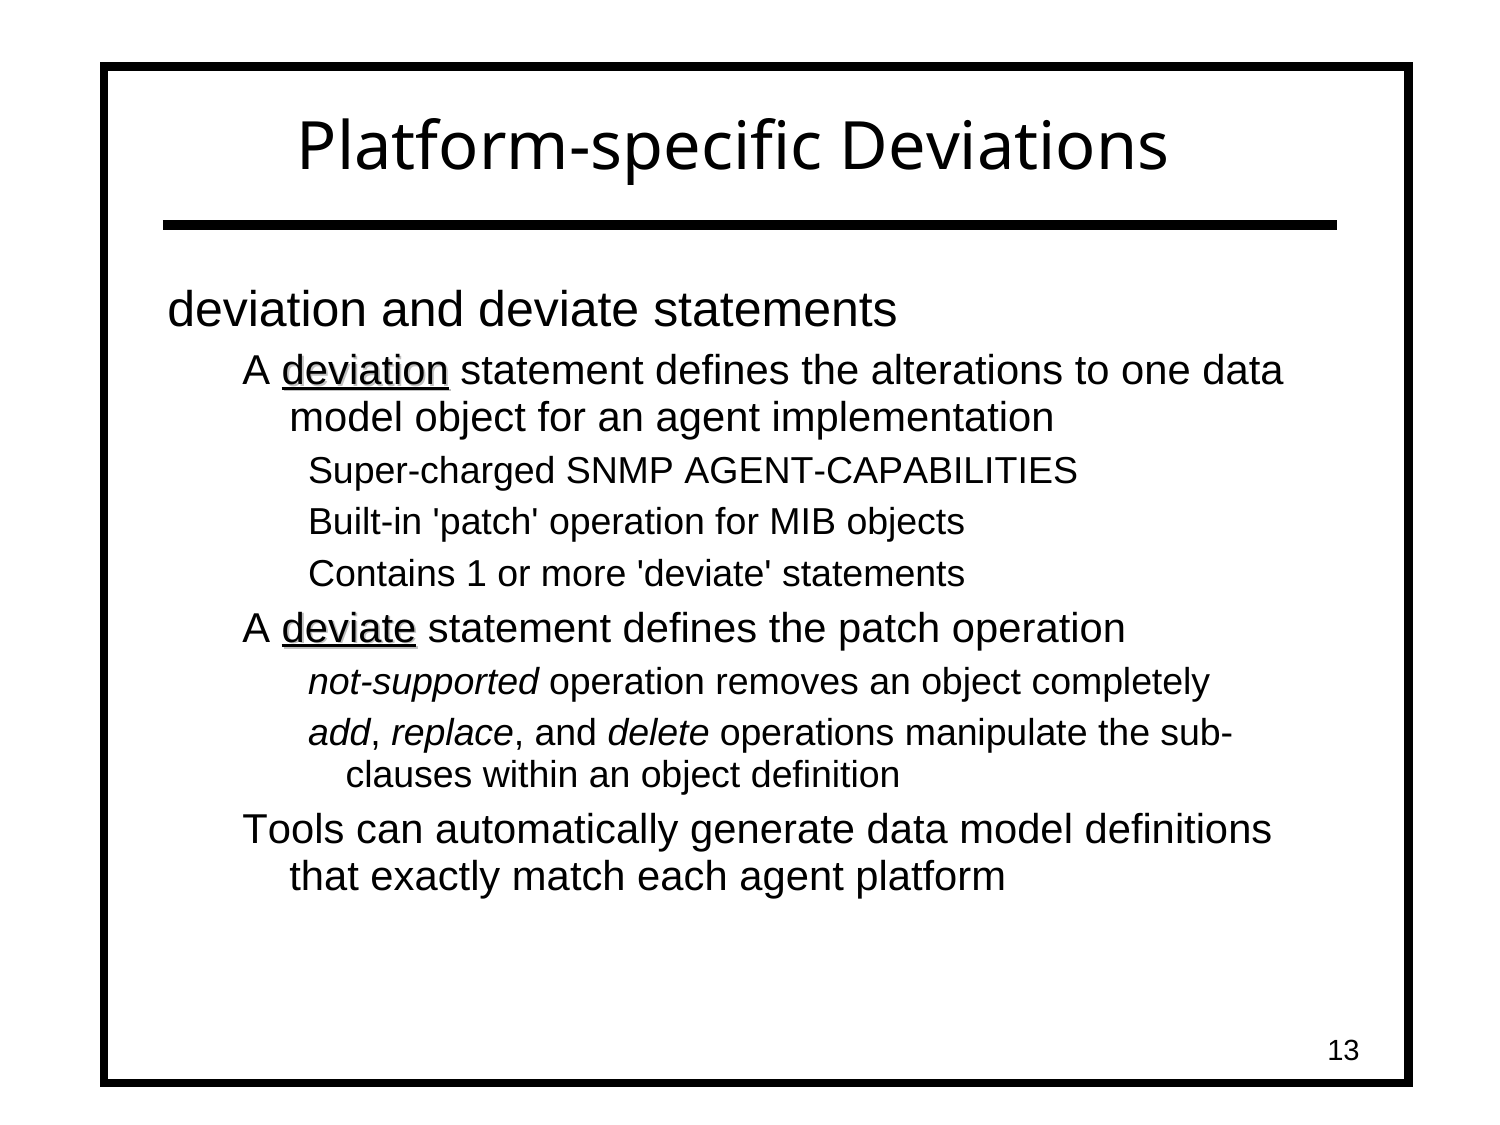

# Platform-specific Deviations
deviation and deviate statements
A deviation statement defines the alterations to one data model object for an agent implementation
Super-charged SNMP AGENT-CAPABILITIES
Built-in 'patch' operation for MIB objects
Contains 1 or more 'deviate' statements
A deviate statement defines the patch operation
not-supported operation removes an object completely
add, replace, and delete operations manipulate the sub-clauses within an object definition
Tools can automatically generate data model definitions that exactly match each agent platform
13